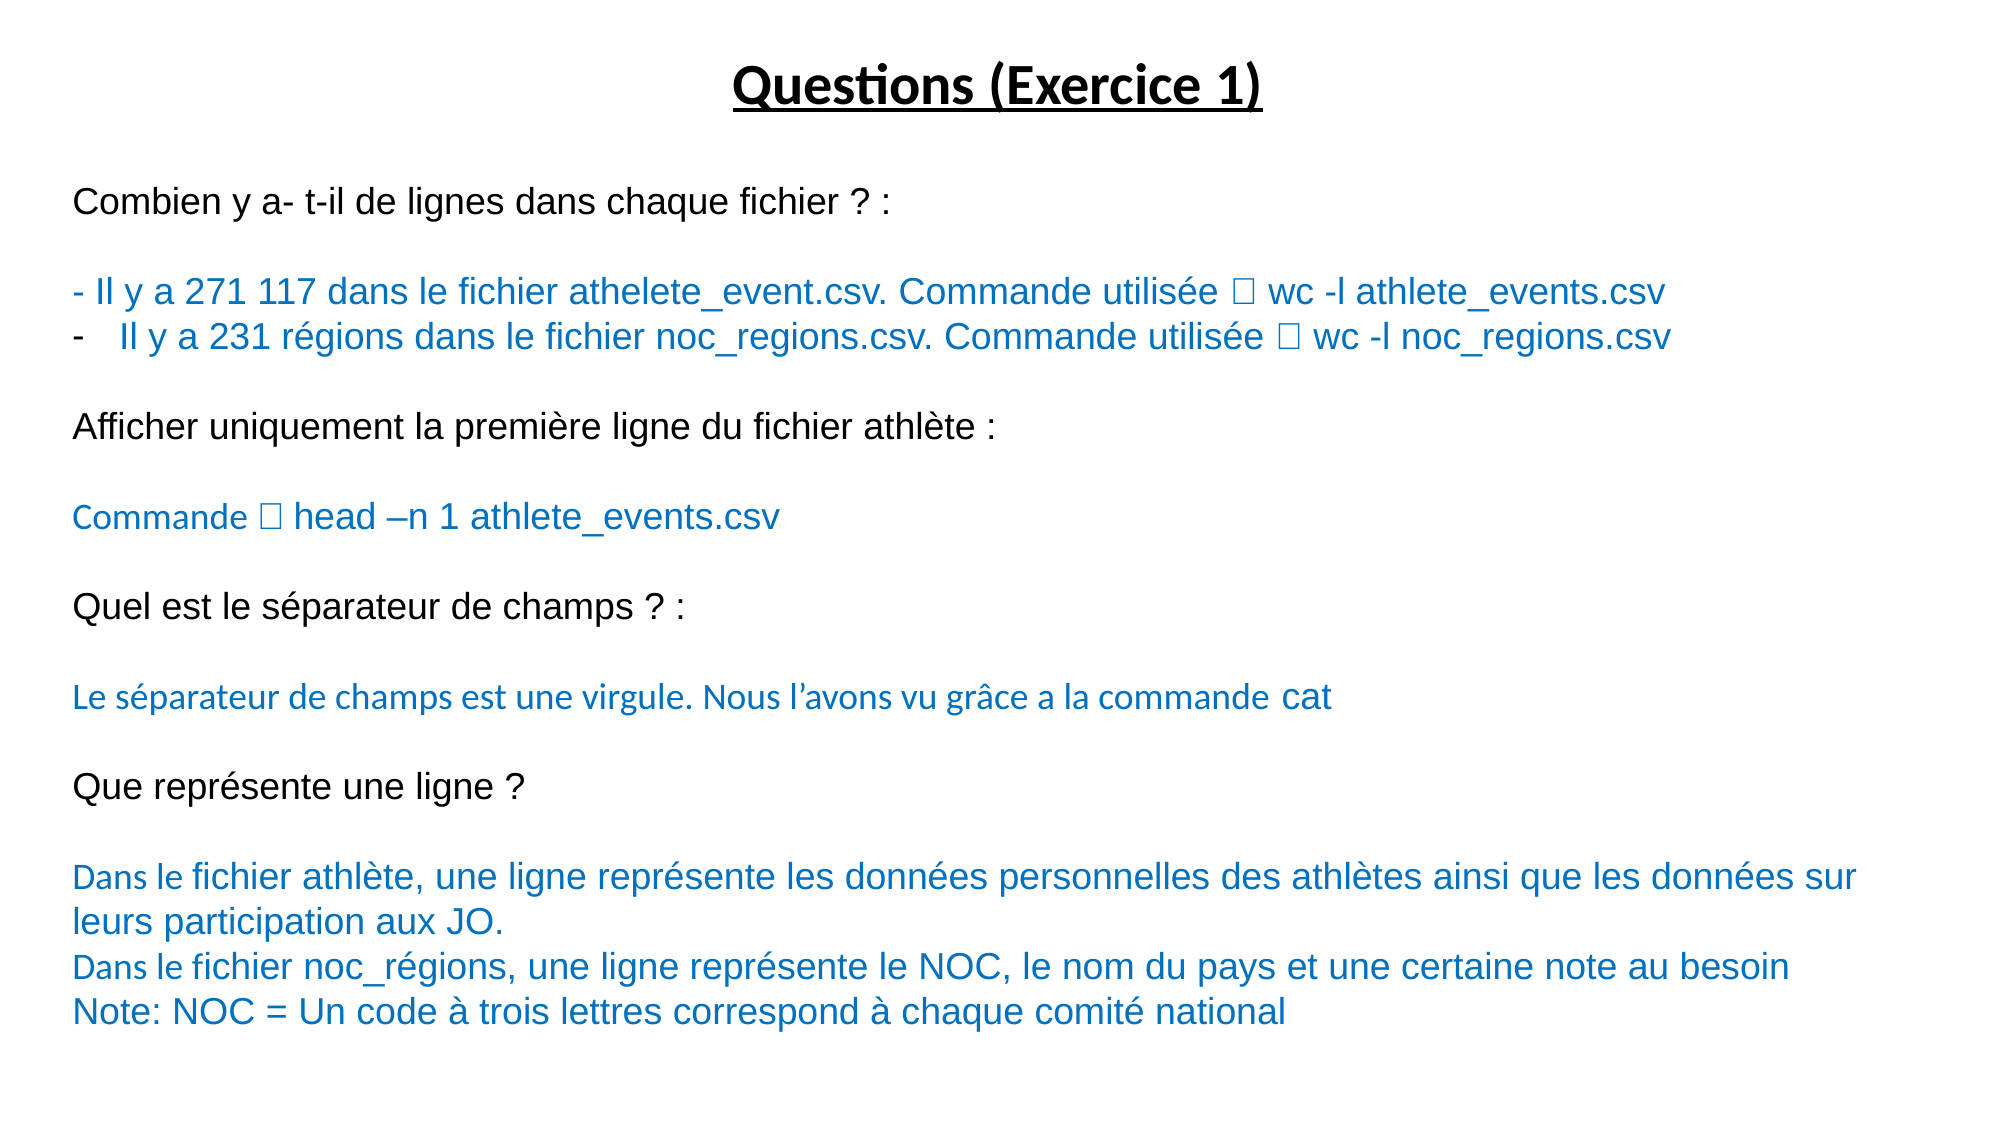

Questions (Exercice 1)
Combien y a- t-il de lignes dans chaque fichier ? :
- Il y a 271 117 dans le fichier athelete_event.csv. Commande utilisée  wc -l athlete_events.csv
Il y a 231 régions dans le fichier noc_regions.csv. Commande utilisée  wc -l noc_regions.csv
Afficher uniquement la première ligne du fichier athlète :
Commande  head –n 1 athlete_events.csv
Quel est le séparateur de champs ? :
Le séparateur de champs est une virgule. Nous l’avons vu grâce a la commande cat
Que représente une ligne ?
Dans le fichier athlète, une ligne représente les données personnelles des athlètes ainsi que les données sur leurs participation aux JO.
Dans le fichier noc_régions, une ligne représente le NOC, le nom du pays et une certaine note au besoin
Note: NOC = Un code à trois lettres correspond à chaque comité national